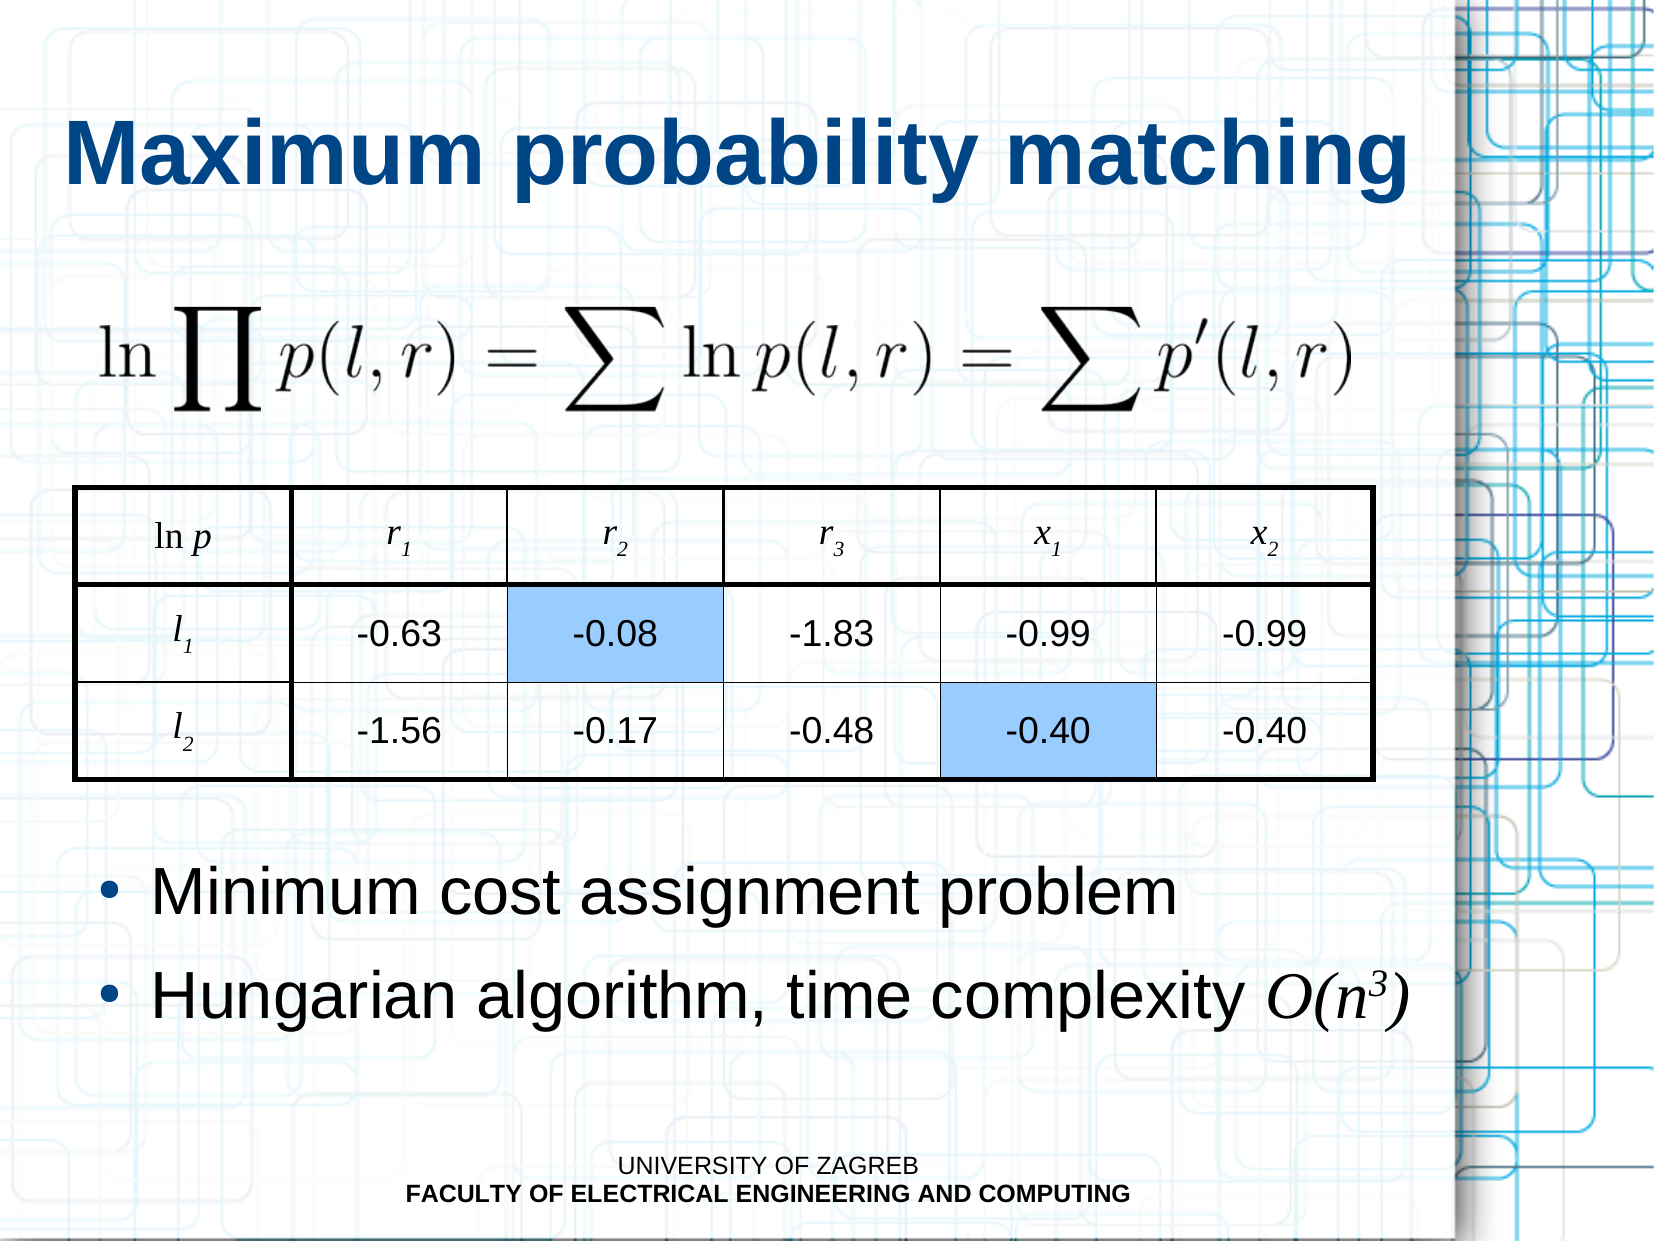

# Maximum probability matching
| ln p | r1 | r2 | r3 | x1 | x2 |
| --- | --- | --- | --- | --- | --- |
| l1 | -0.63 | -0.08 | -1.83 | -0.99 | -0.99 |
| l2 | -1.56 | -0.17 | -0.48 | -0.40 | -0.40 |
Minimum cost assignment problem
Hungarian algorithm, time complexity O(n3)